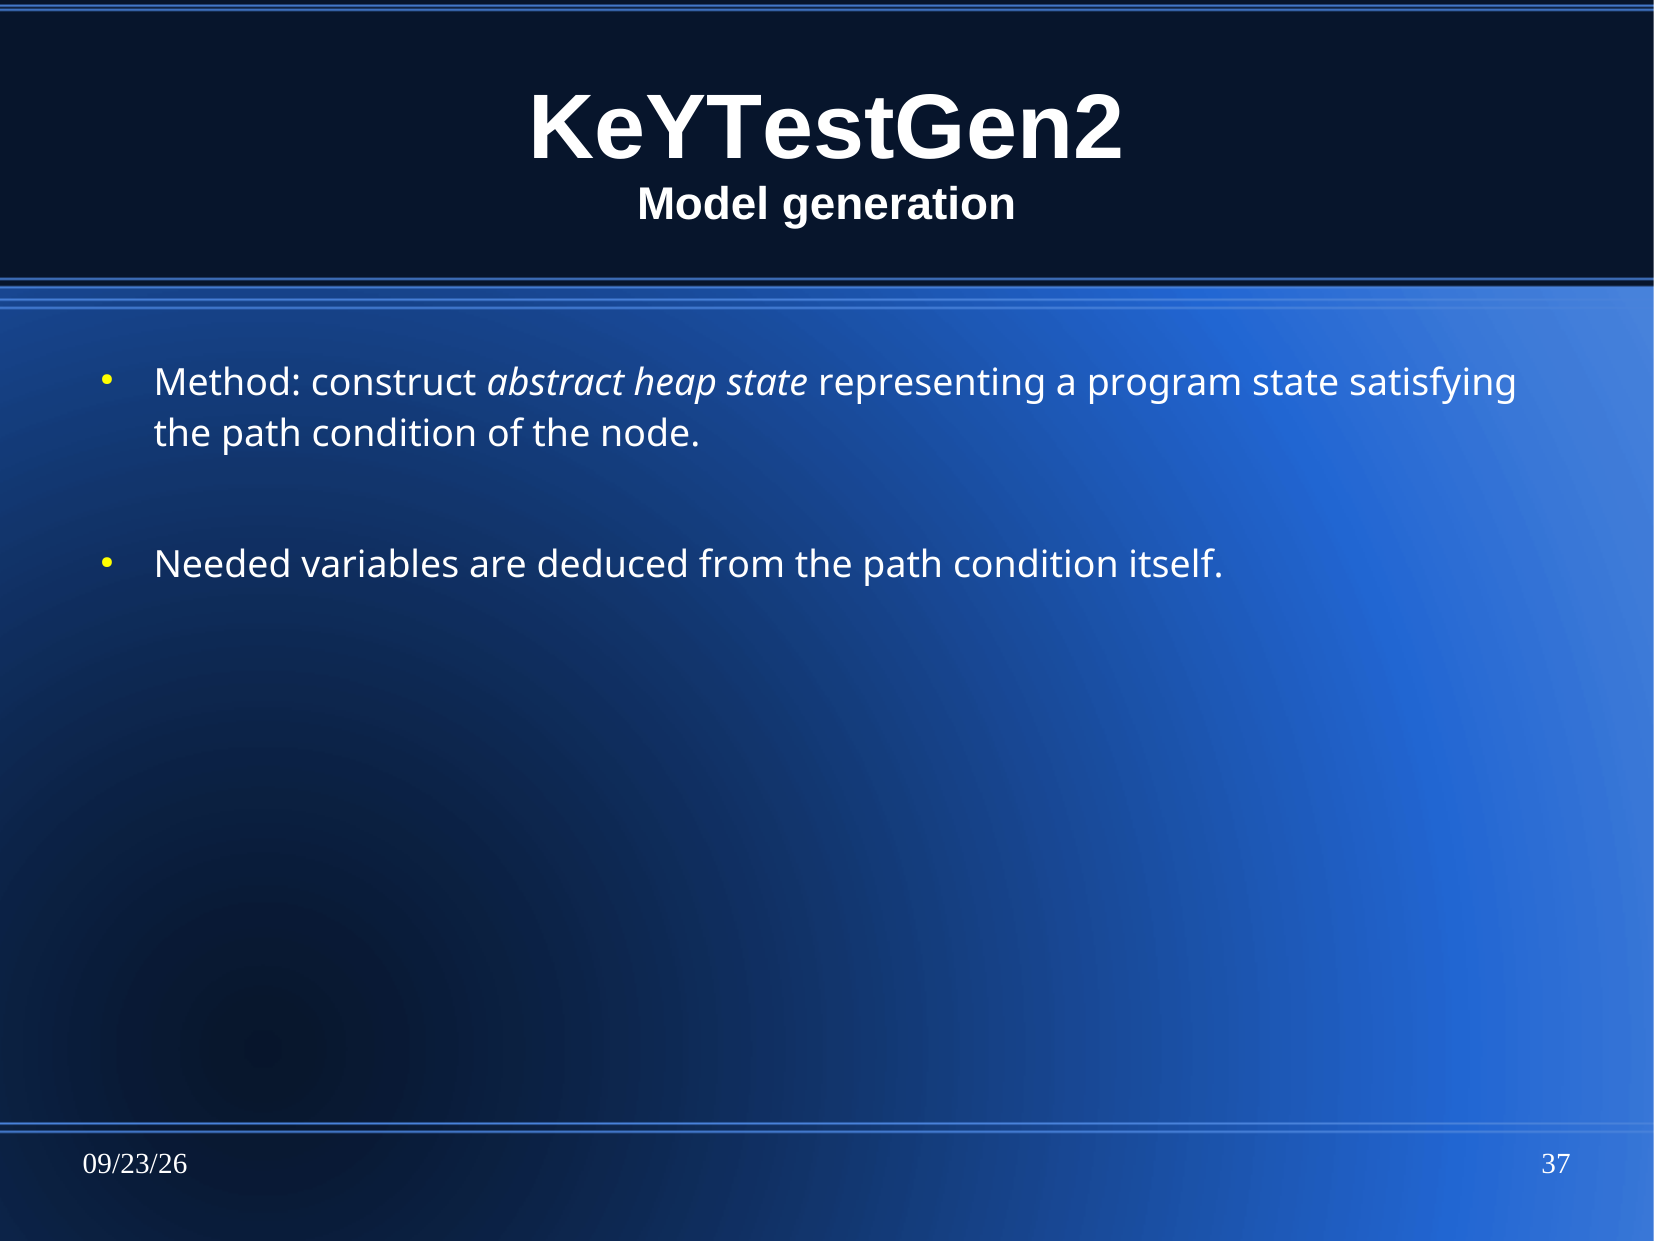

# KeYTestGen2 Model generation
Method: construct abstract heap state representing a program state satisfying the path condition of the node.
Needed variables are deduced from the path condition itself.
37